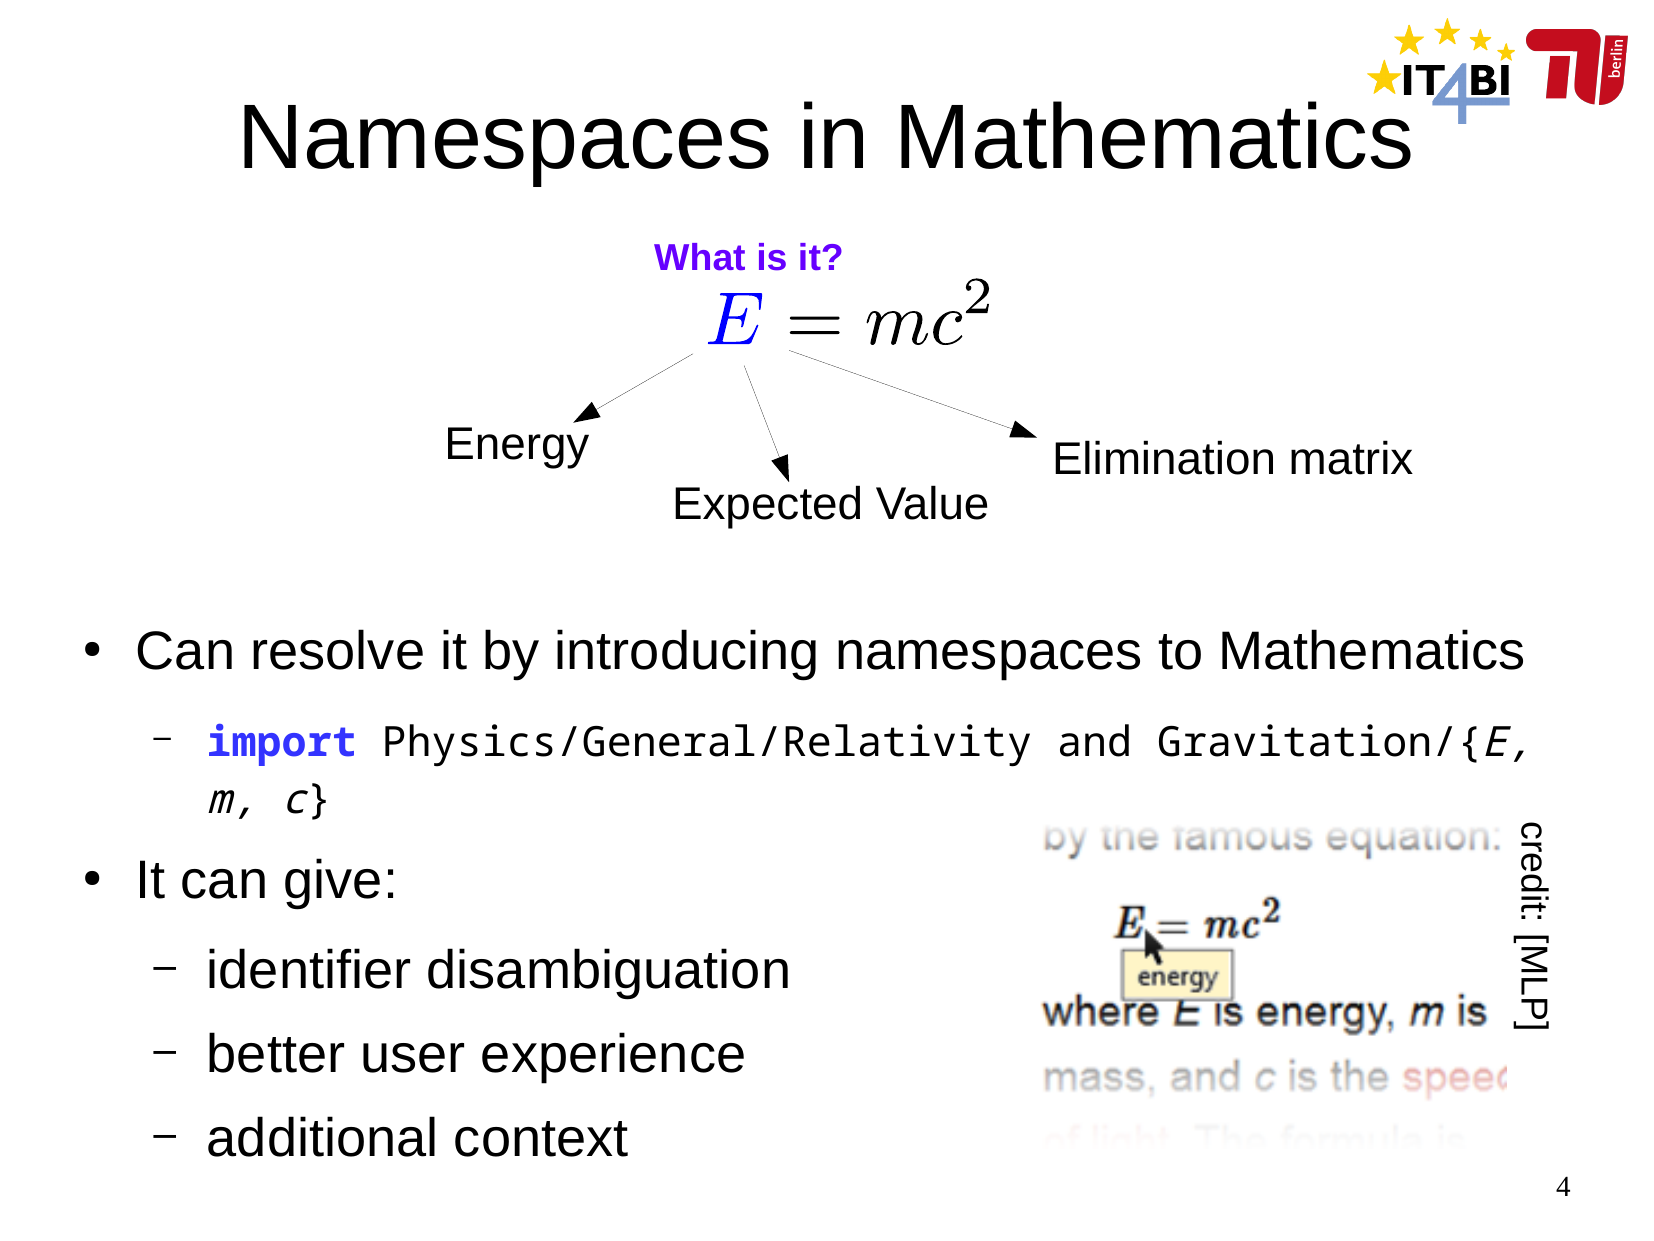

# Namespaces in Mathematics
What is it?
Energy
Elimination matrix
Expected Value
Can resolve it by introducing namespaces to Mathematics
import Physics/General/Relativity and Gravitation/{E, m, c}
It can give:
identifier disambiguation
better user experience
additional context
credit: [MLP]
4